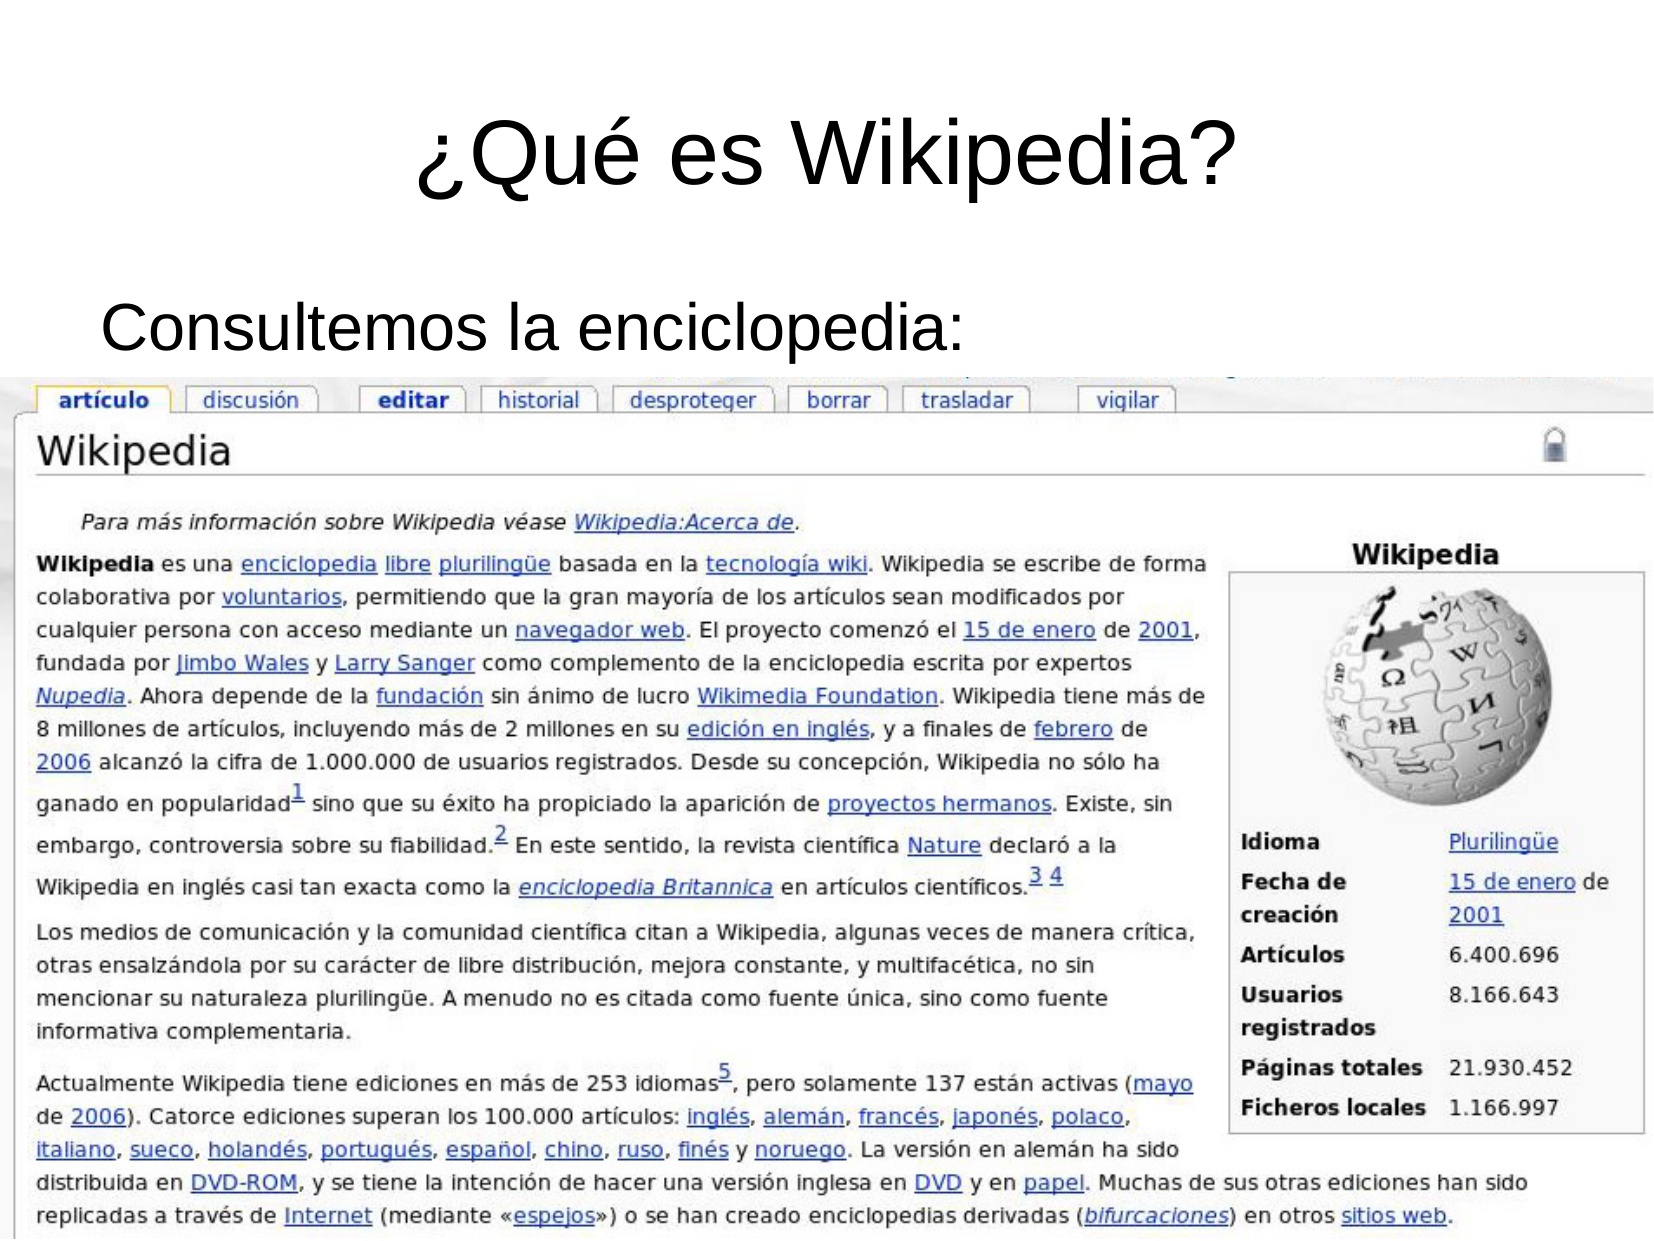

# ¿Qué es Wikipedia?
Consultemos la enciclopedia: